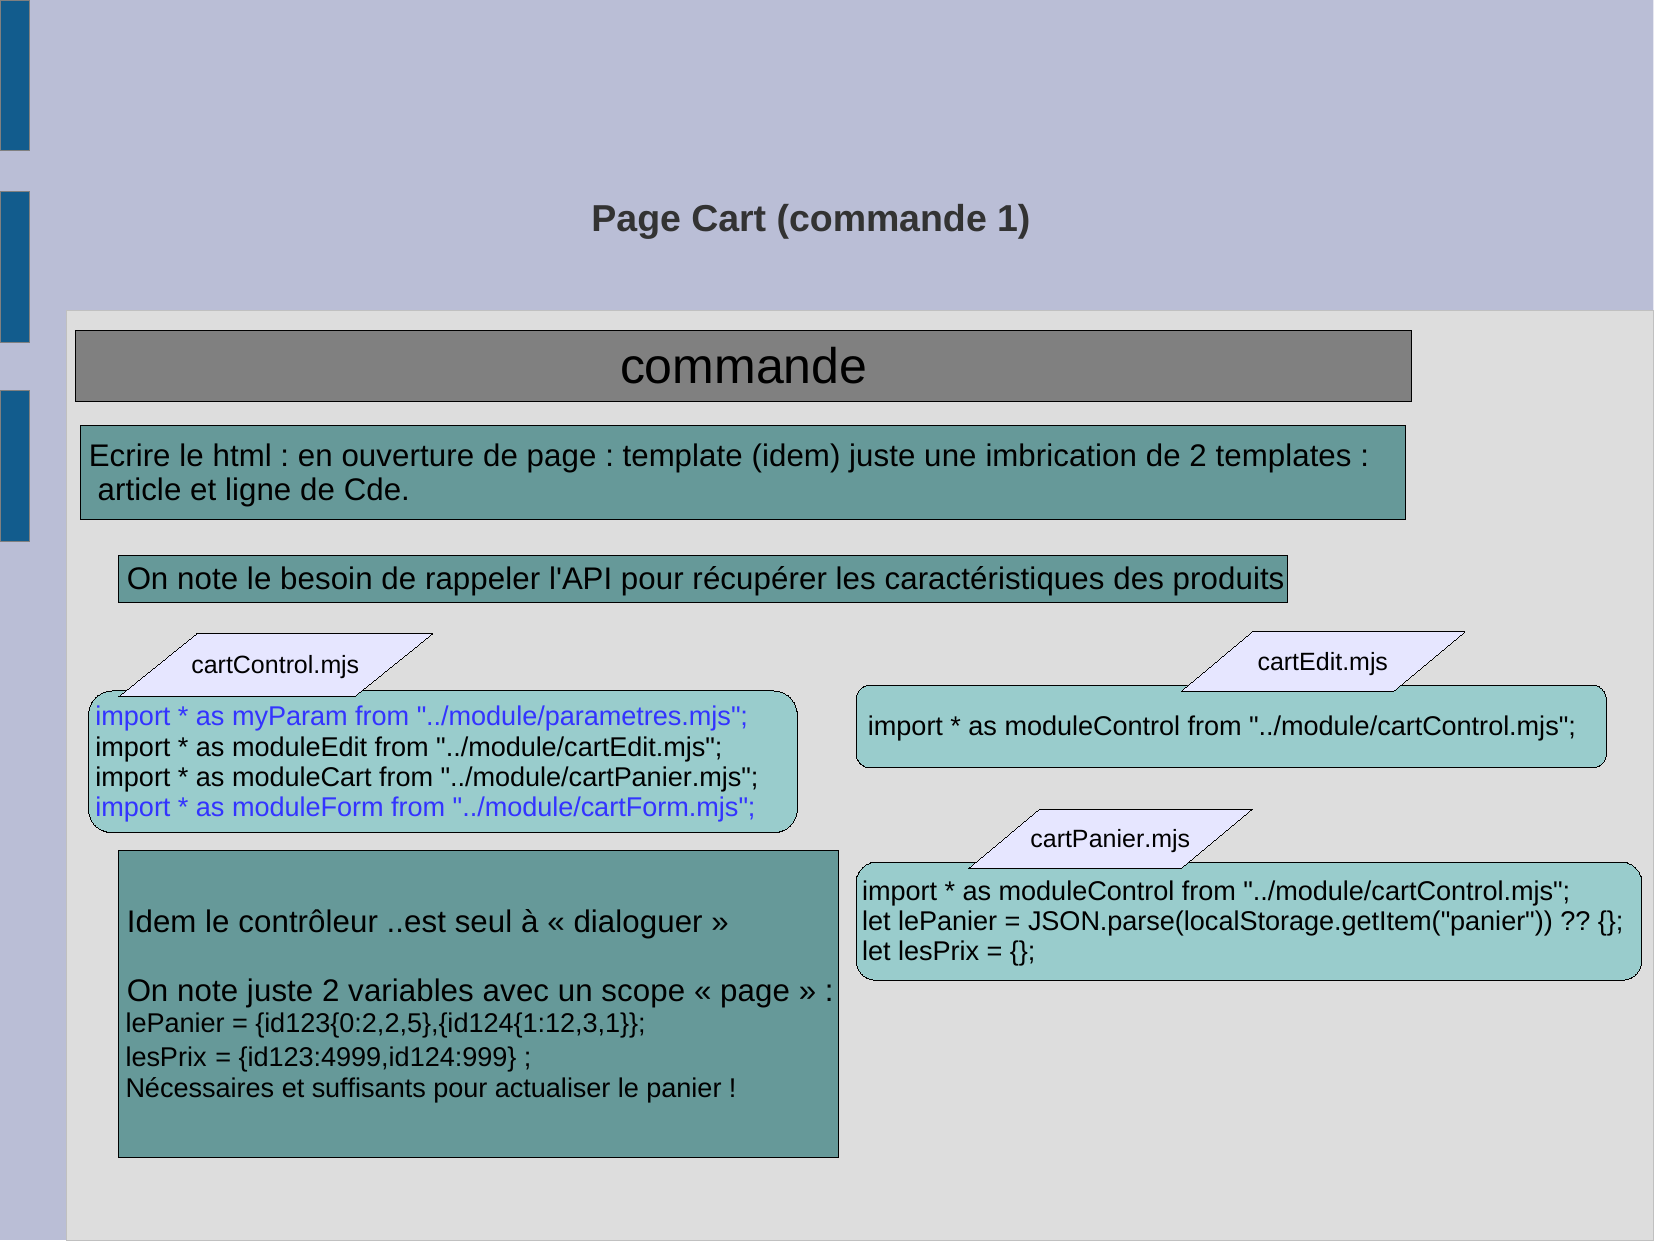

# Page Cart (commande 1)
commande
 :
 Ecrire le html : en ouverture de page : template (idem) juste une imbrication de 2 templates :
 article et ligne de Cde.
 On note le besoin de rappeler l'API pour récupérer les caractéristiques des produits
cartEdit.mjs
cartControl.mjs
 import * as moduleControl from "../module/cartControl.mjs";
import * as myParam from "../module/parametres.mjs";
import * as moduleEdit from "../module/cartEdit.mjs";
import * as moduleCart from "../module/cartPanier.mjs";
import * as moduleForm from "../module/cartForm.mjs";
cartPanier.mjs
 Idem le contrôleur ..est seul à « dialoguer »
 On note juste 2 variables avec un scope « page » :
 lePanier = {id123{0:2,2,5},{id124{1:12,3,1}};
 lesPrix = {id123:4999,id124:999} ;
 Nécessaires et suffisants pour actualiser le panier !
import * as moduleControl from "../module/cartControl.mjs";
let lePanier = JSON.parse(localStorage.getItem("panier")) ?? {};
let lesPrix = {};